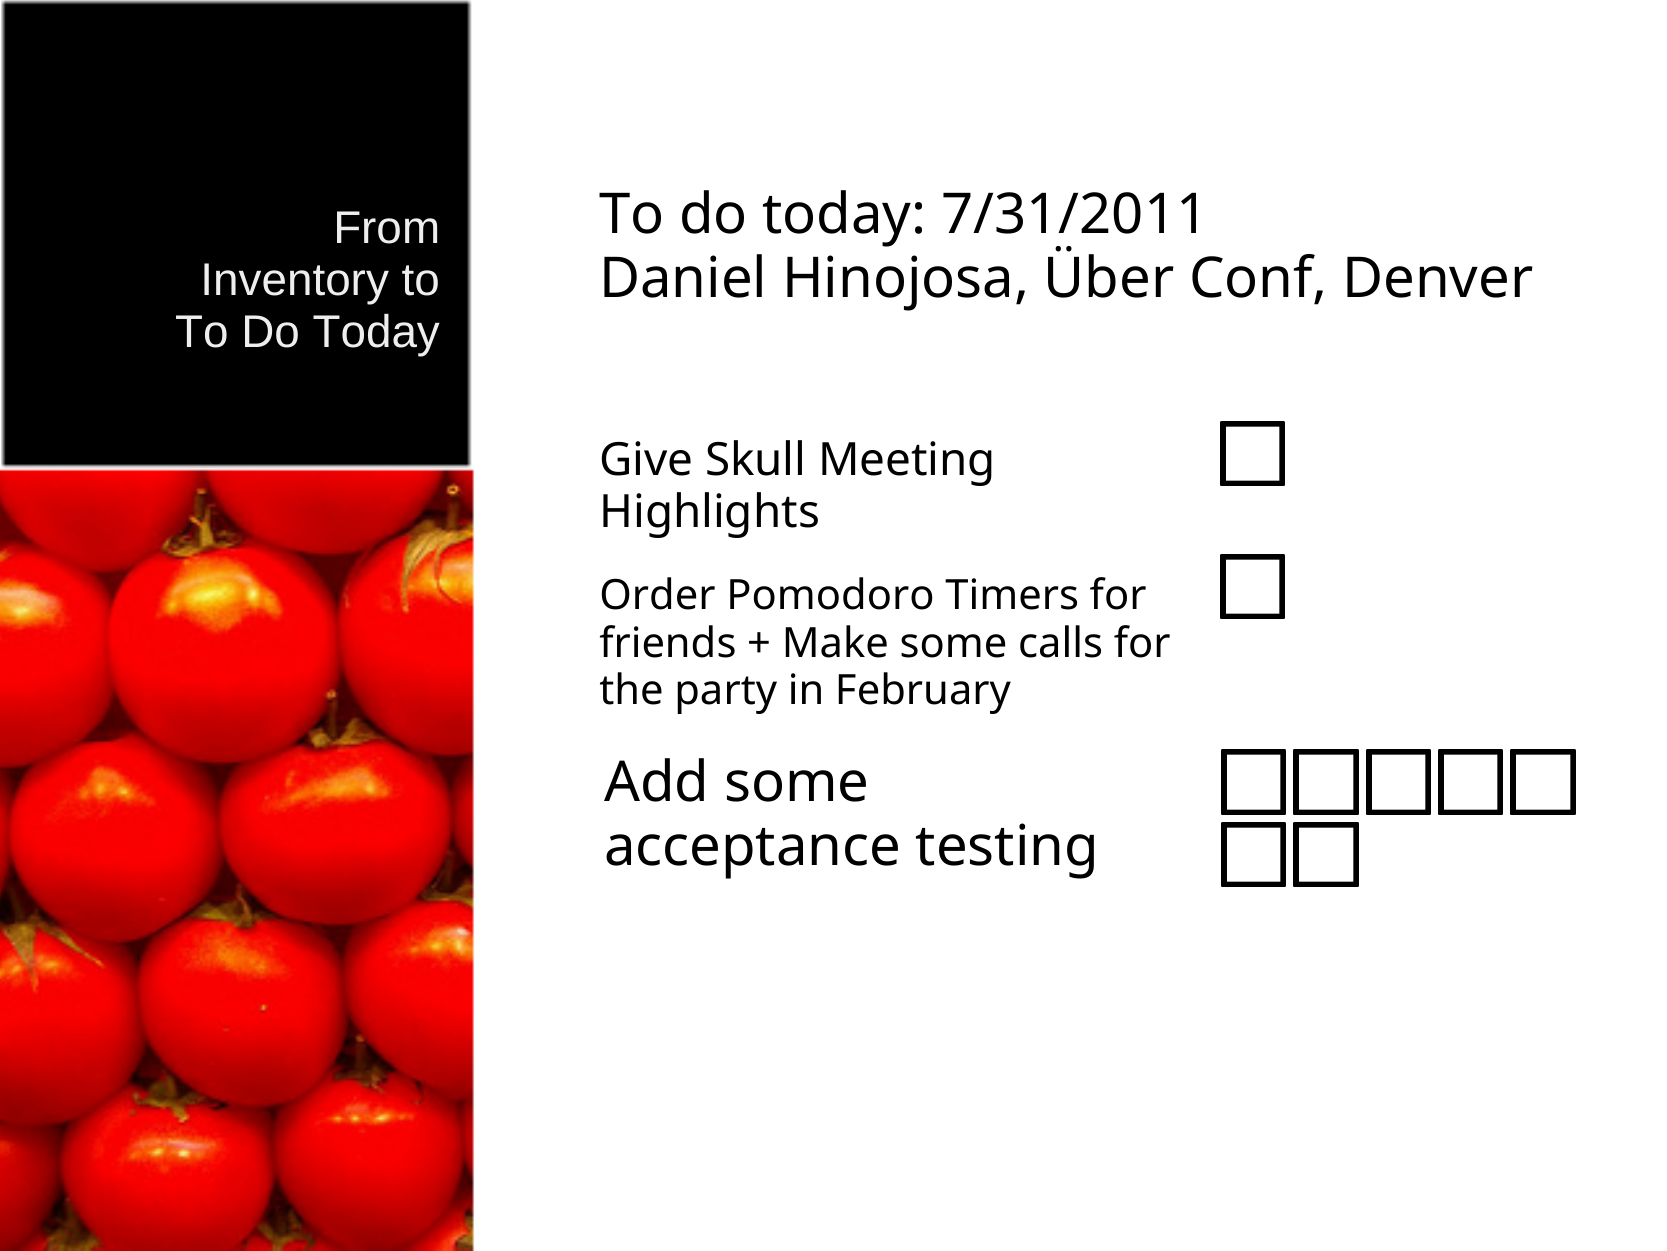

To do today: 7/31/2011
Daniel Hinojosa, Über Conf, Denver
From Inventory to To Do Today
# Give Skull Meeting Highlights
Order Pomodoro Timers for friends + Make some calls for the party in February
Add some acceptance testing